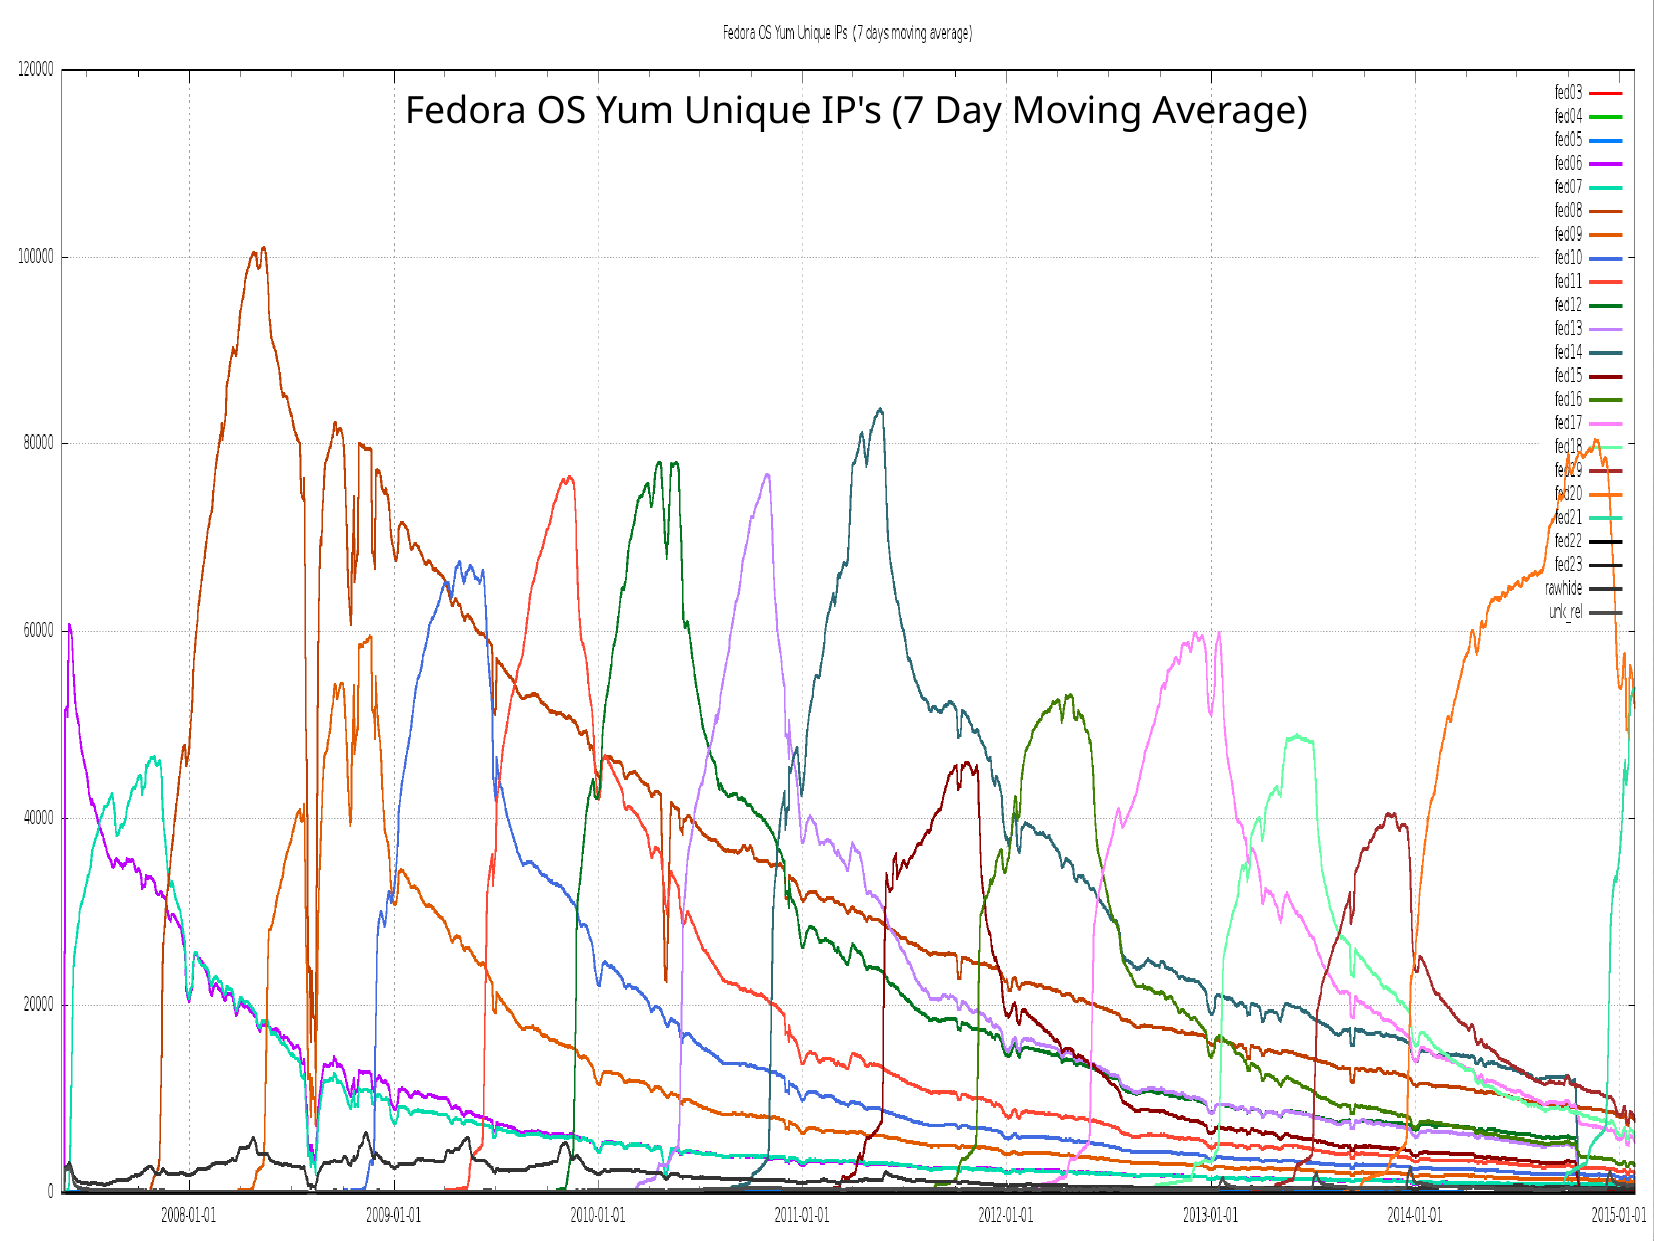

Fedora OS Yum Unique IP's (7 Day Moving Average)